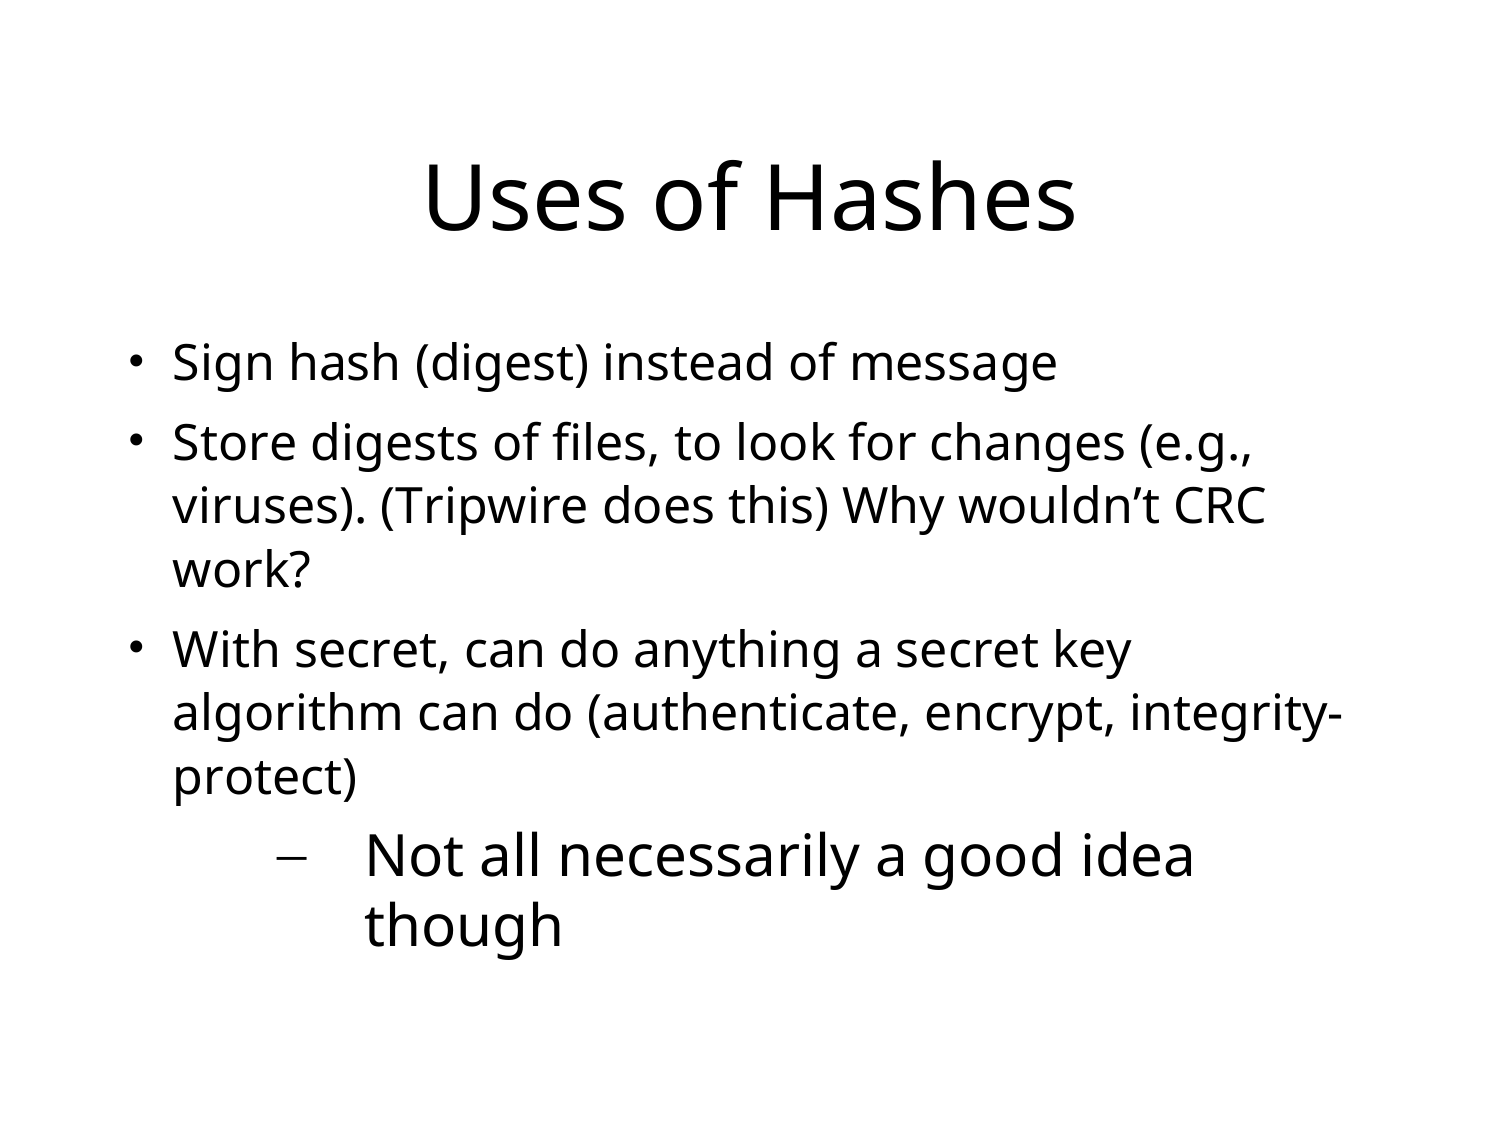

# Uses of Hashes
Sign hash (digest) instead of message
Store digests of files, to look for changes (e.g., viruses). (Tripwire does this) Why wouldn’t CRC work?
With secret, can do anything a secret key algorithm can do (authenticate, encrypt, integrity-protect)
Not all necessarily a good idea though